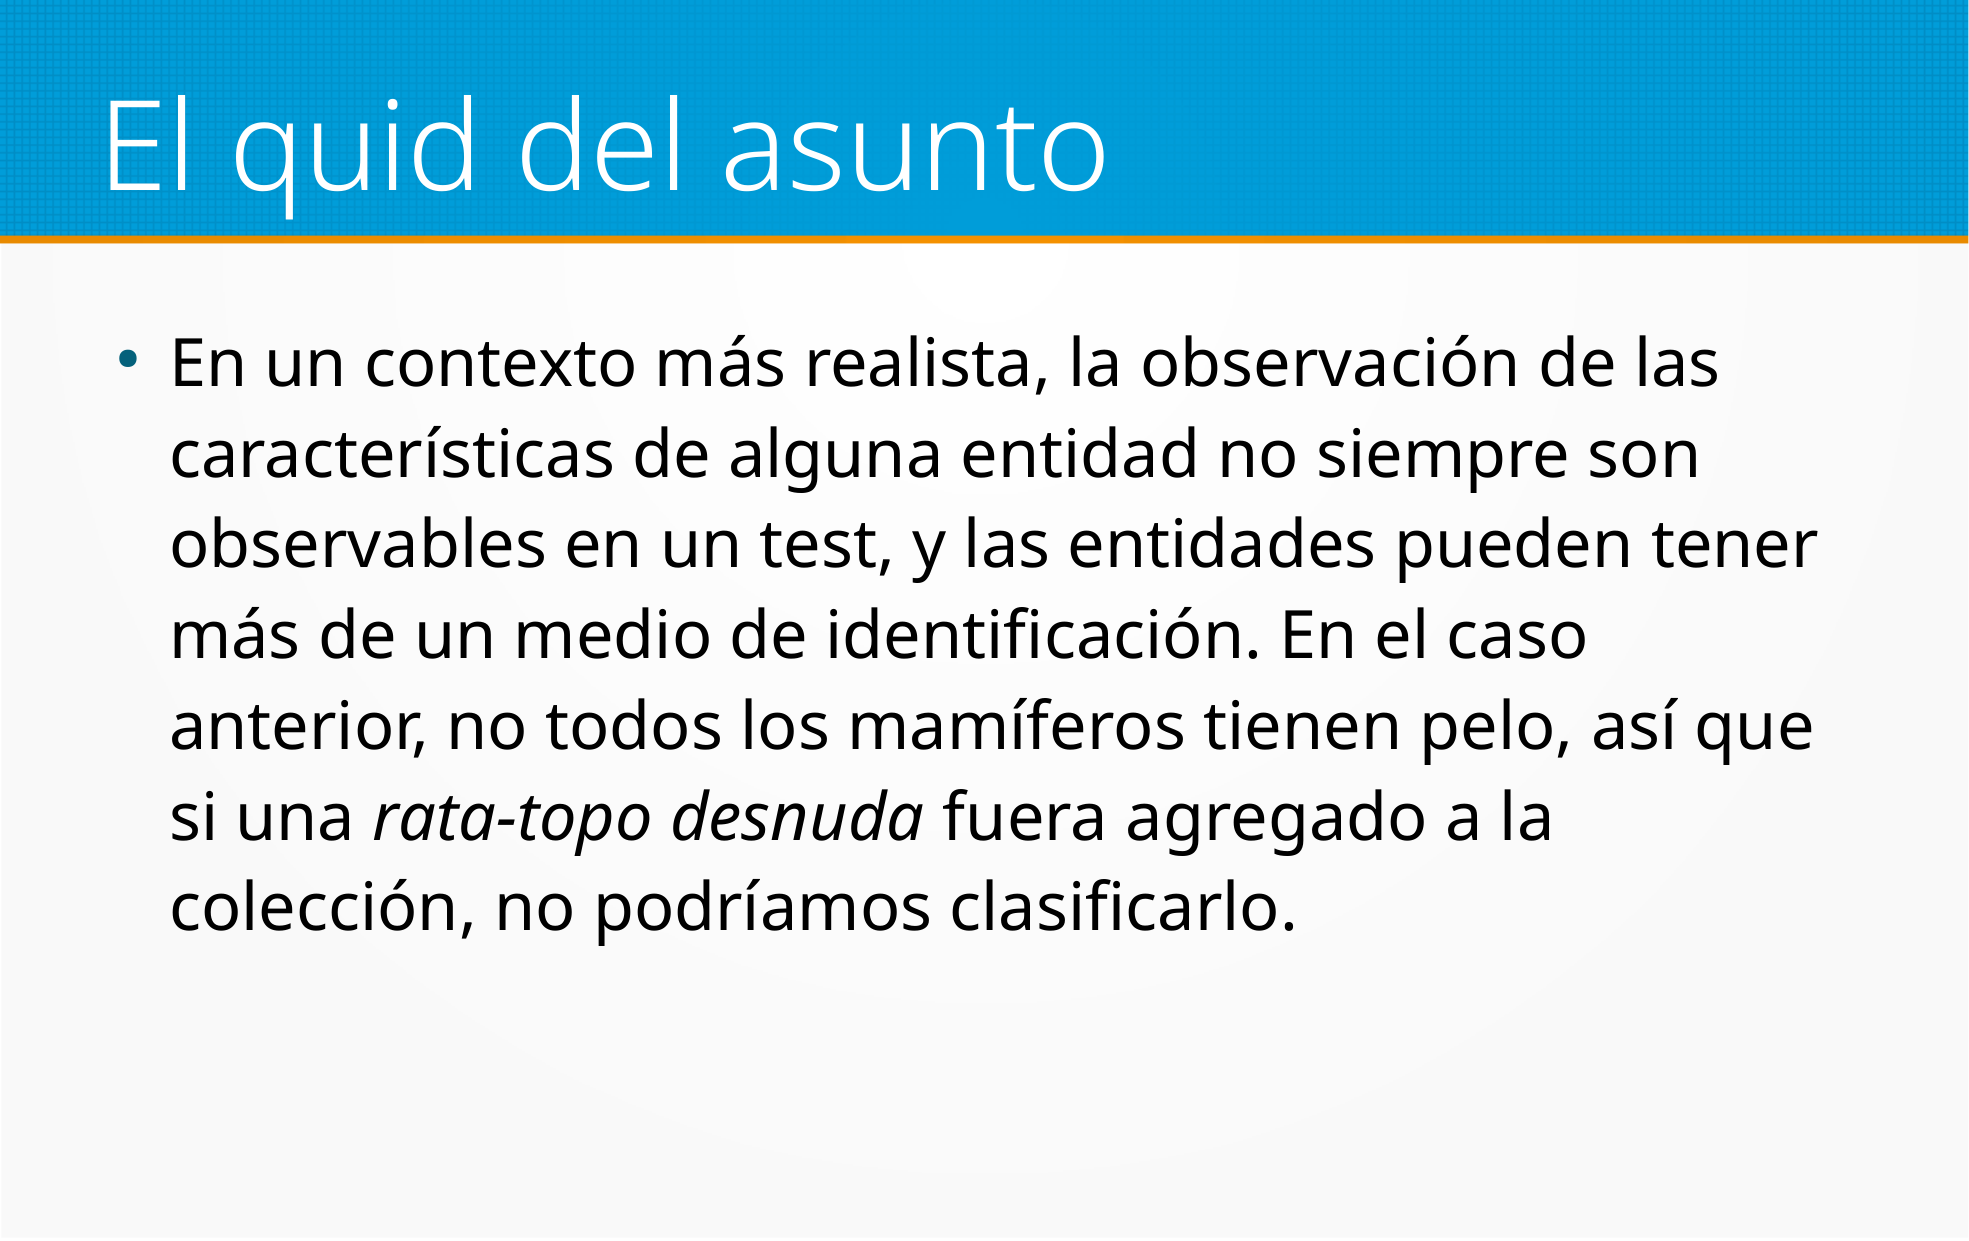

# El quid del asunto
En un contexto más realista, la observación de las características de alguna entidad no siempre son observables en un test, y las entidades pueden tener más de un medio de identificación. En el caso anterior, no todos los mamíferos tienen pelo, así que si una rata-topo desnuda fuera agregado a la colección, no podríamos clasificarlo.